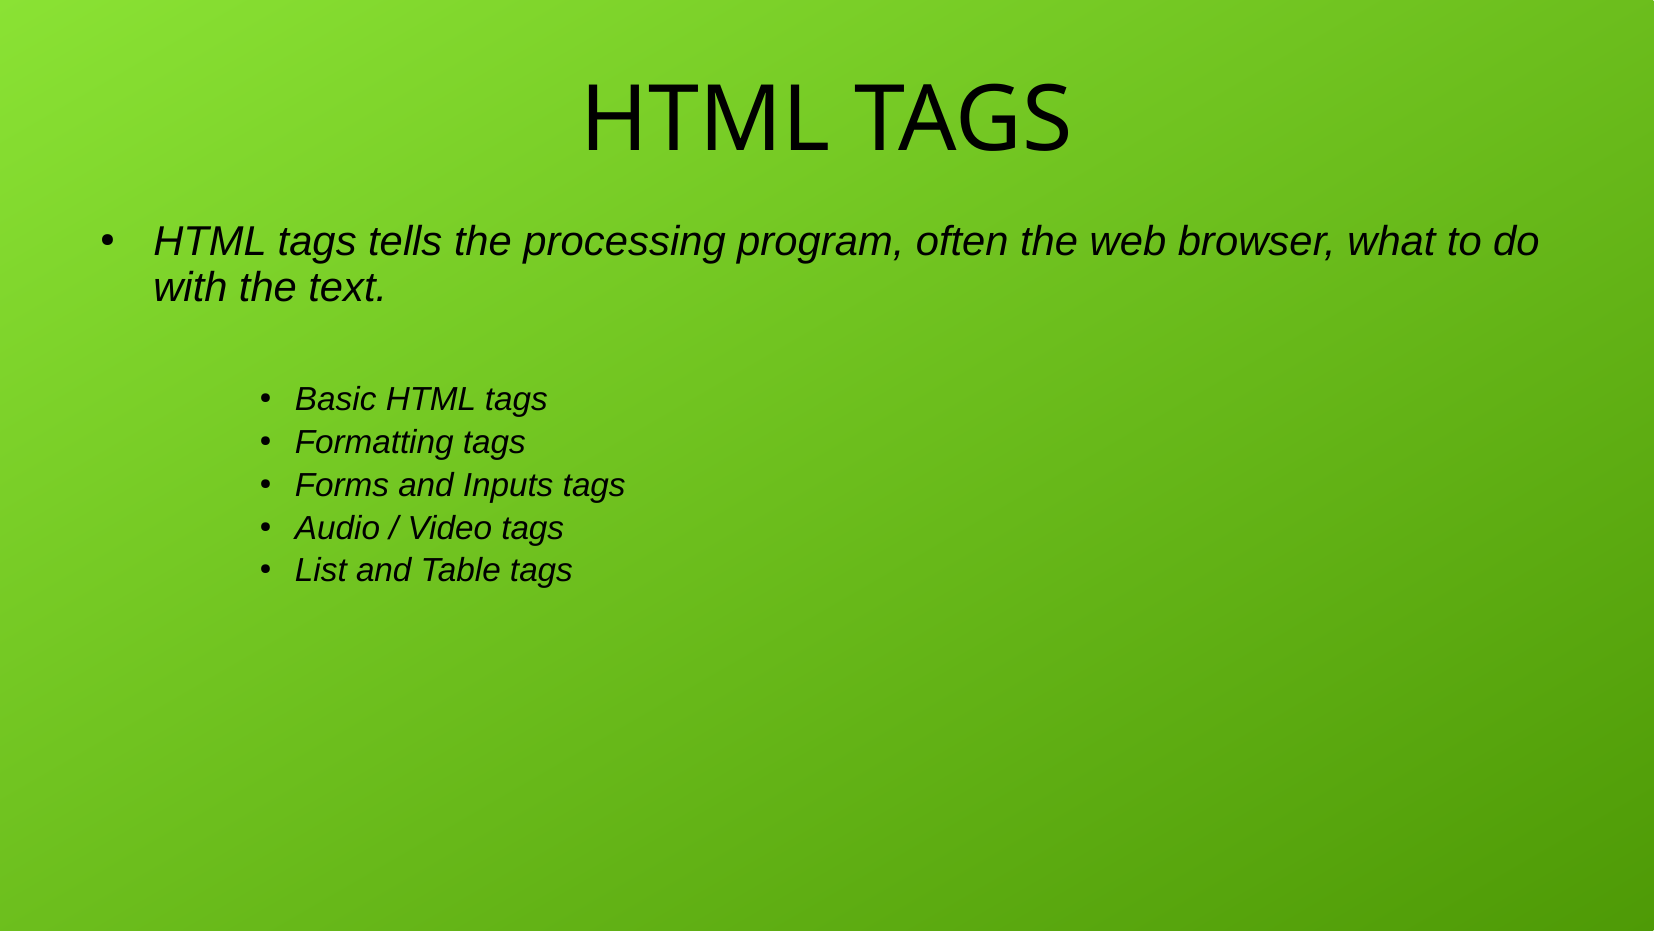

# HTML TAGS
HTML tags tells the processing program, often the web browser, what to do with the text.
Basic HTML tags
Formatting tags
Forms and Inputs tags
Audio / Video tags
List and Table tags